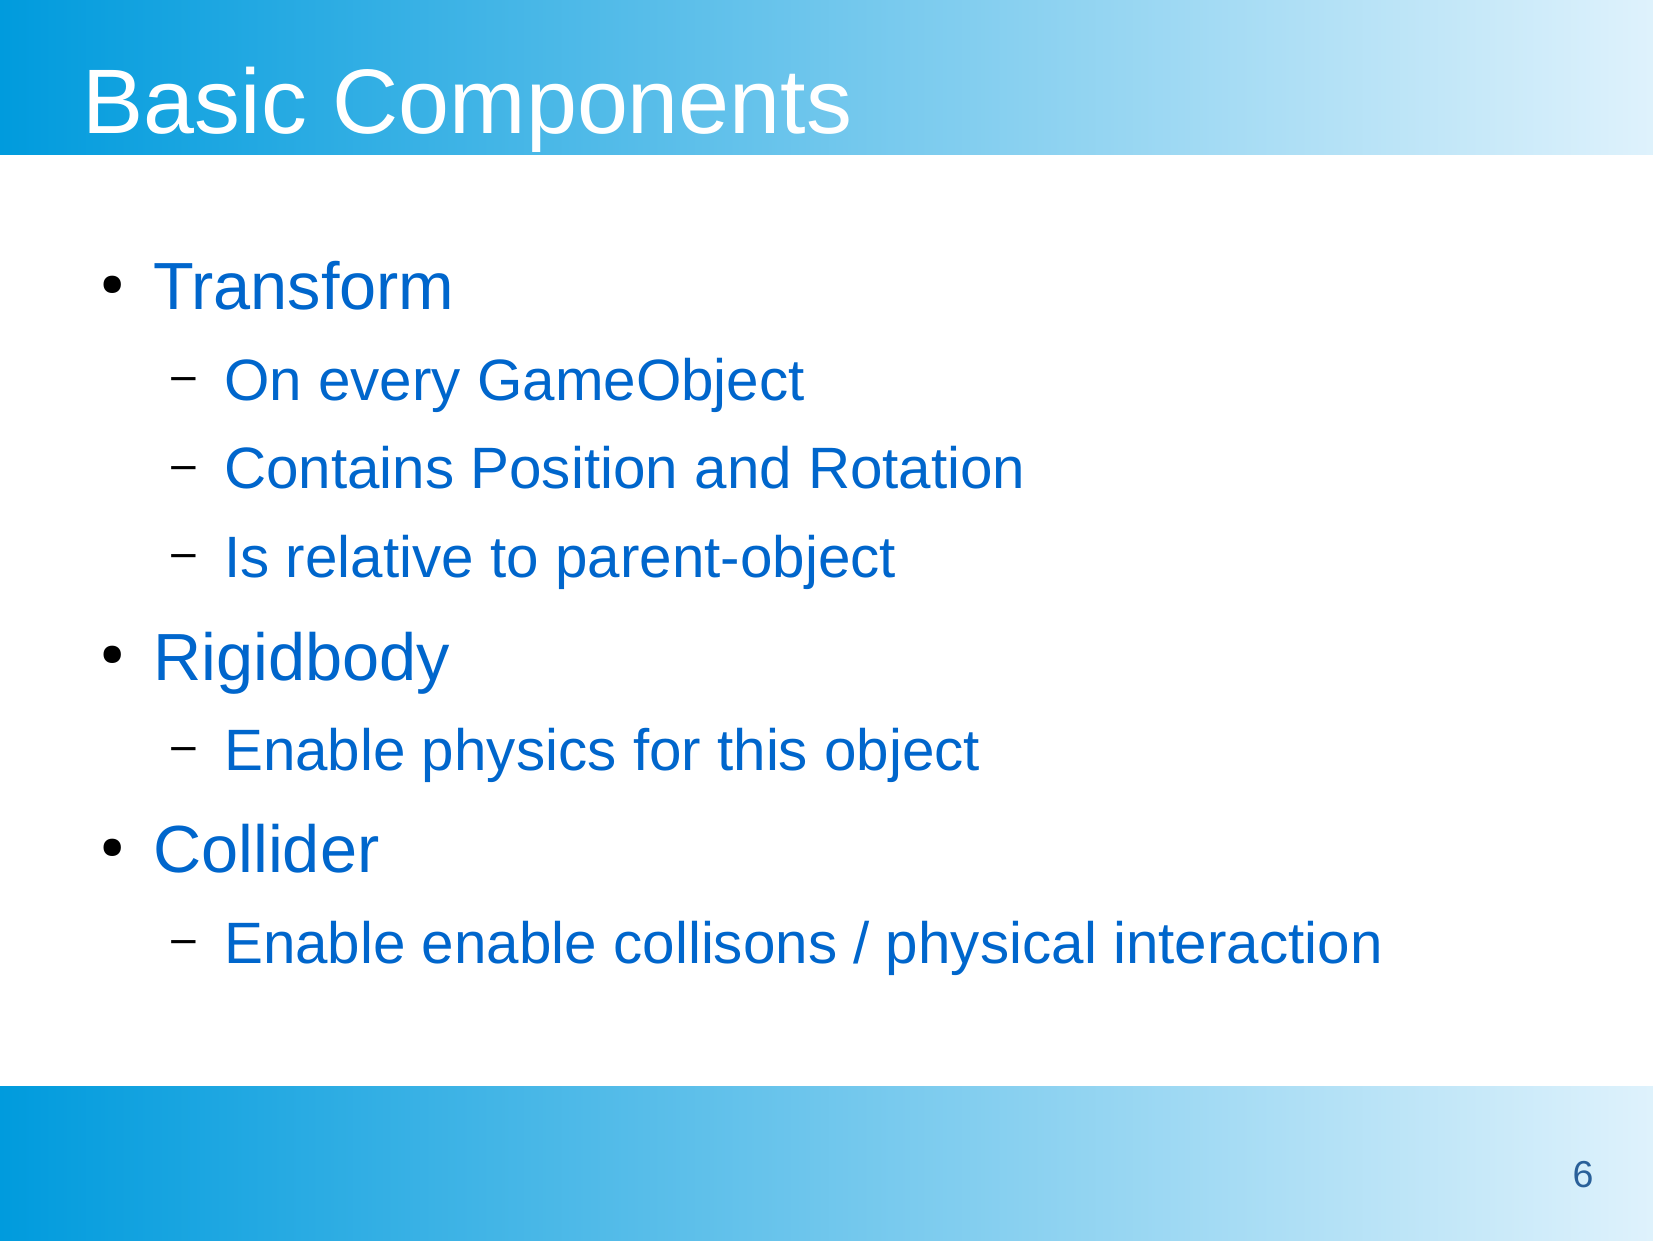

# Basic Components
Transform
On every GameObject
Contains Position and Rotation
Is relative to parent-object
Rigidbody
Enable physics for this object
Collider
Enable enable collisons / physical interaction